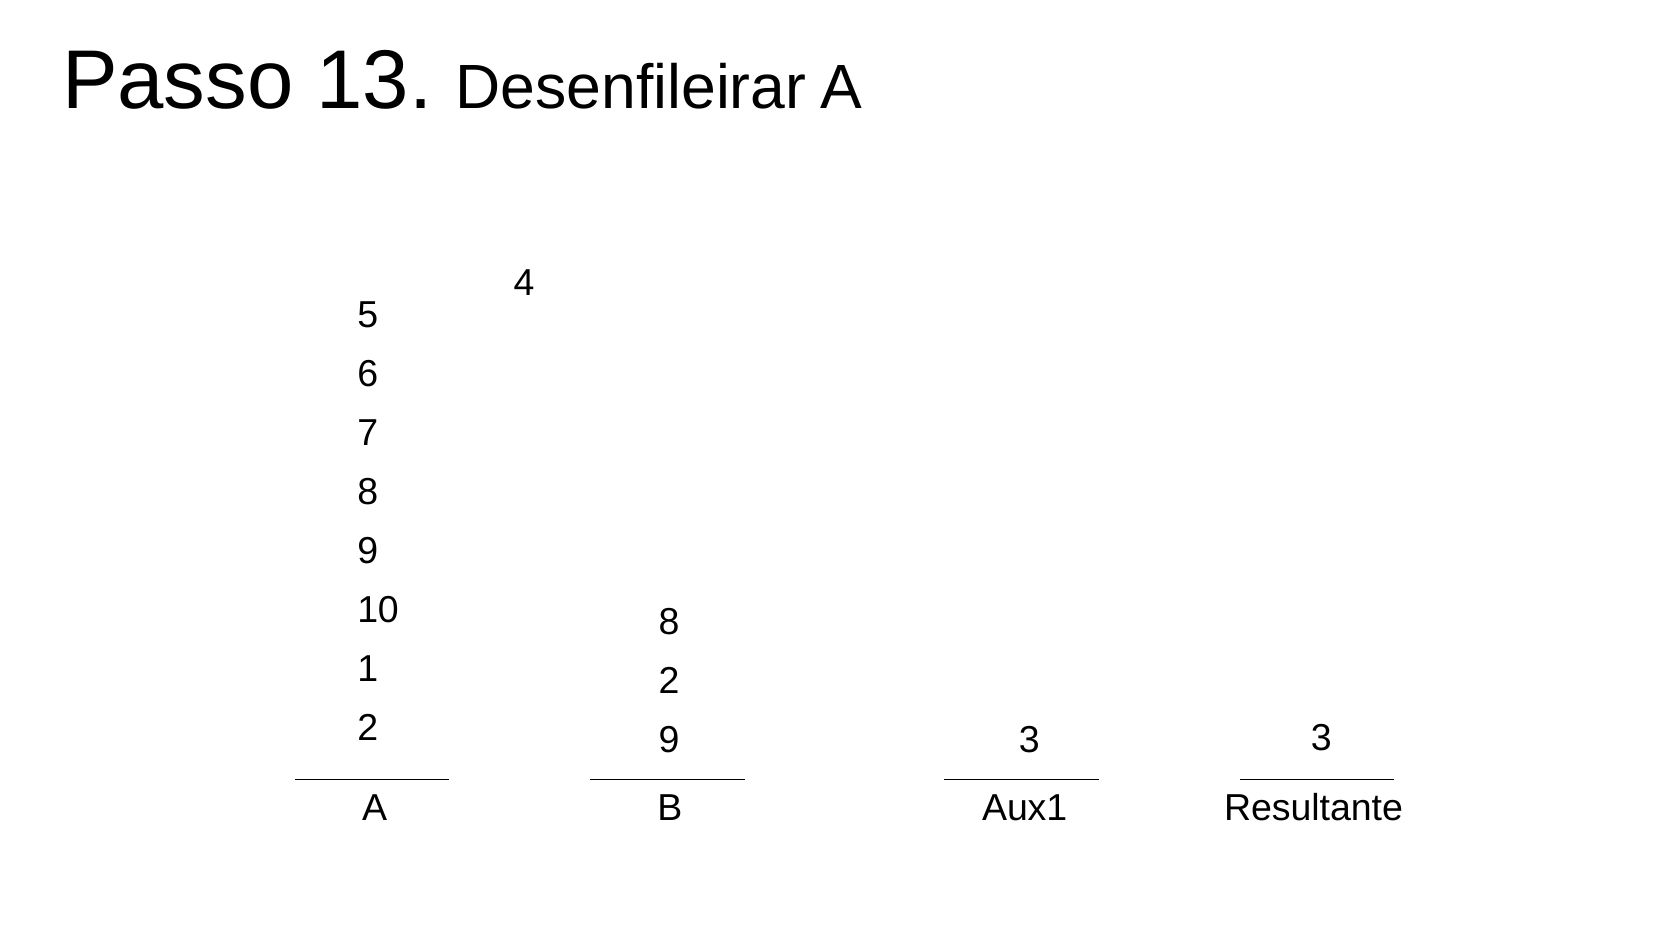

Passo 13. Desenfileirar A
4
5
6
7
8
9
10
8
1
2
2
3
9
3
A
B
Aux1
Resultante